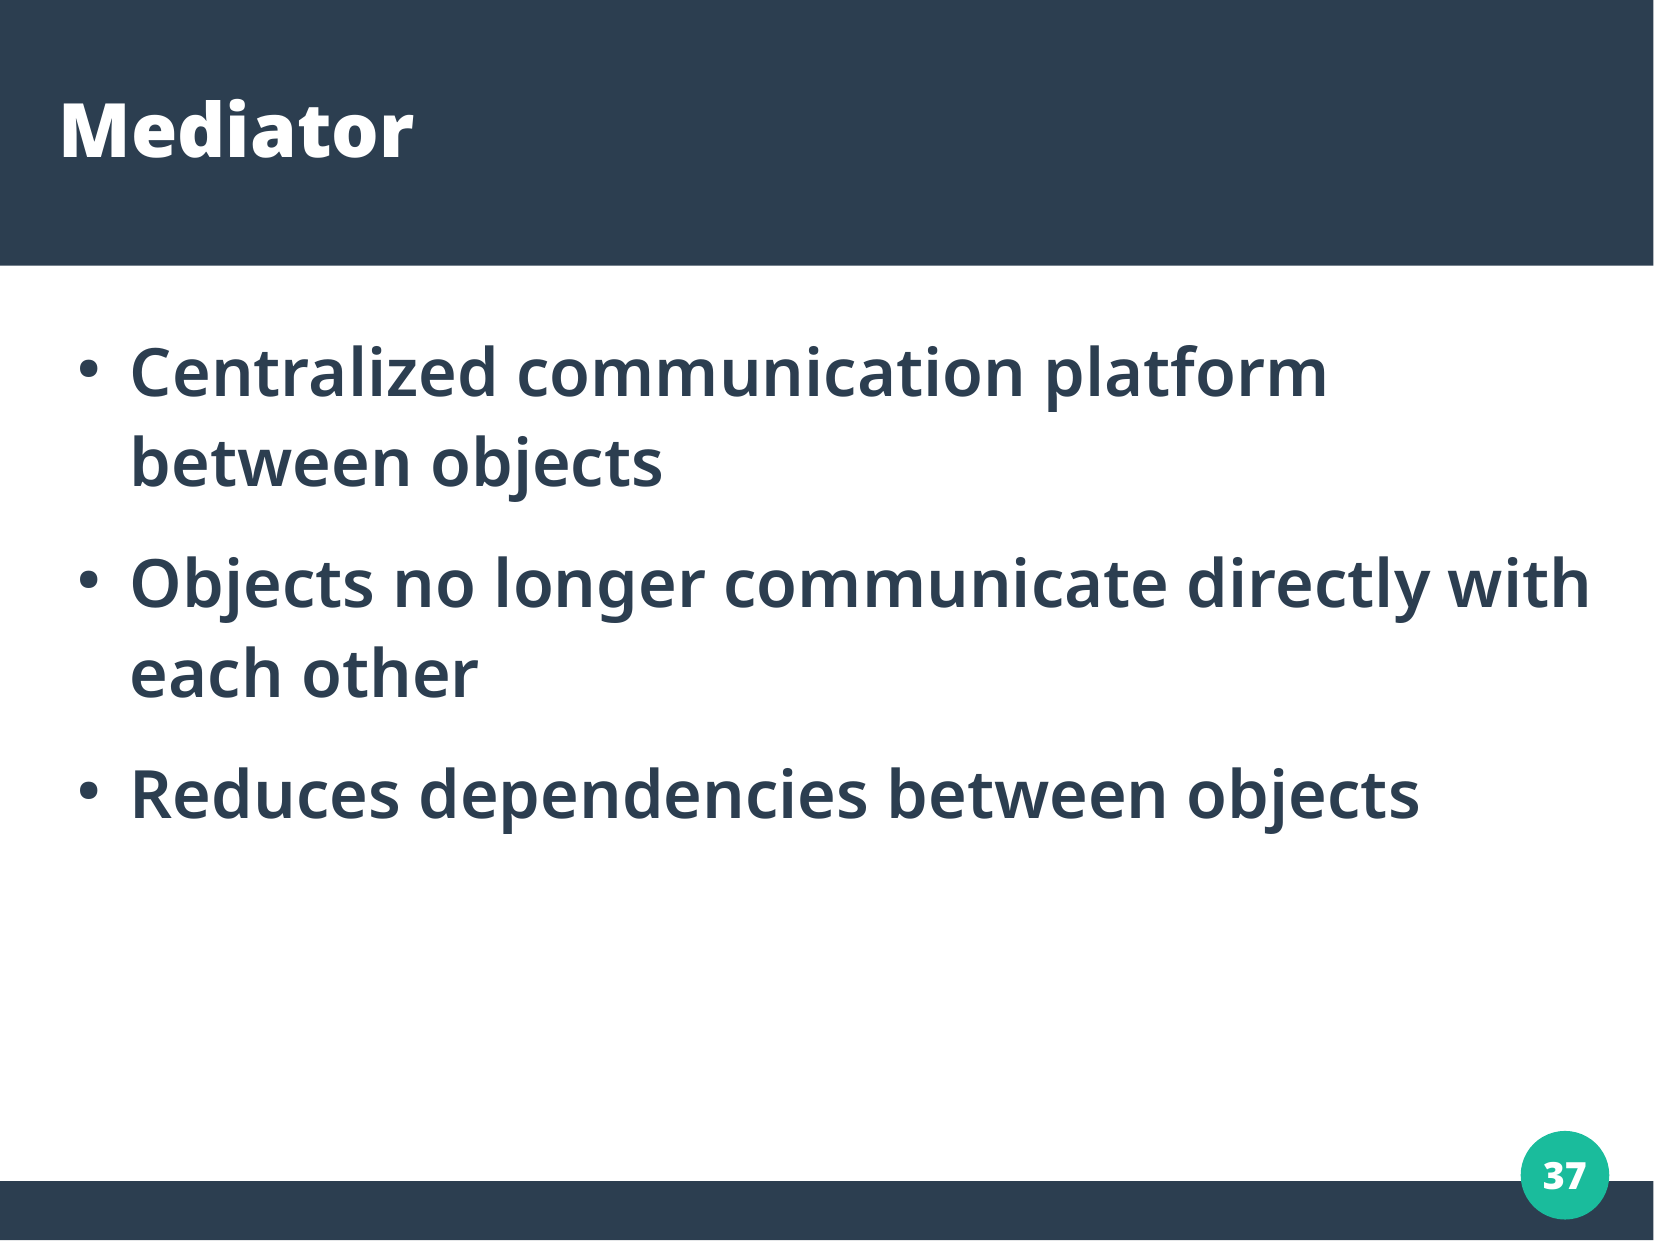

# Mediator
Centralized communication platform between objects
Objects no longer communicate directly with each other
Reduces dependencies between objects
37